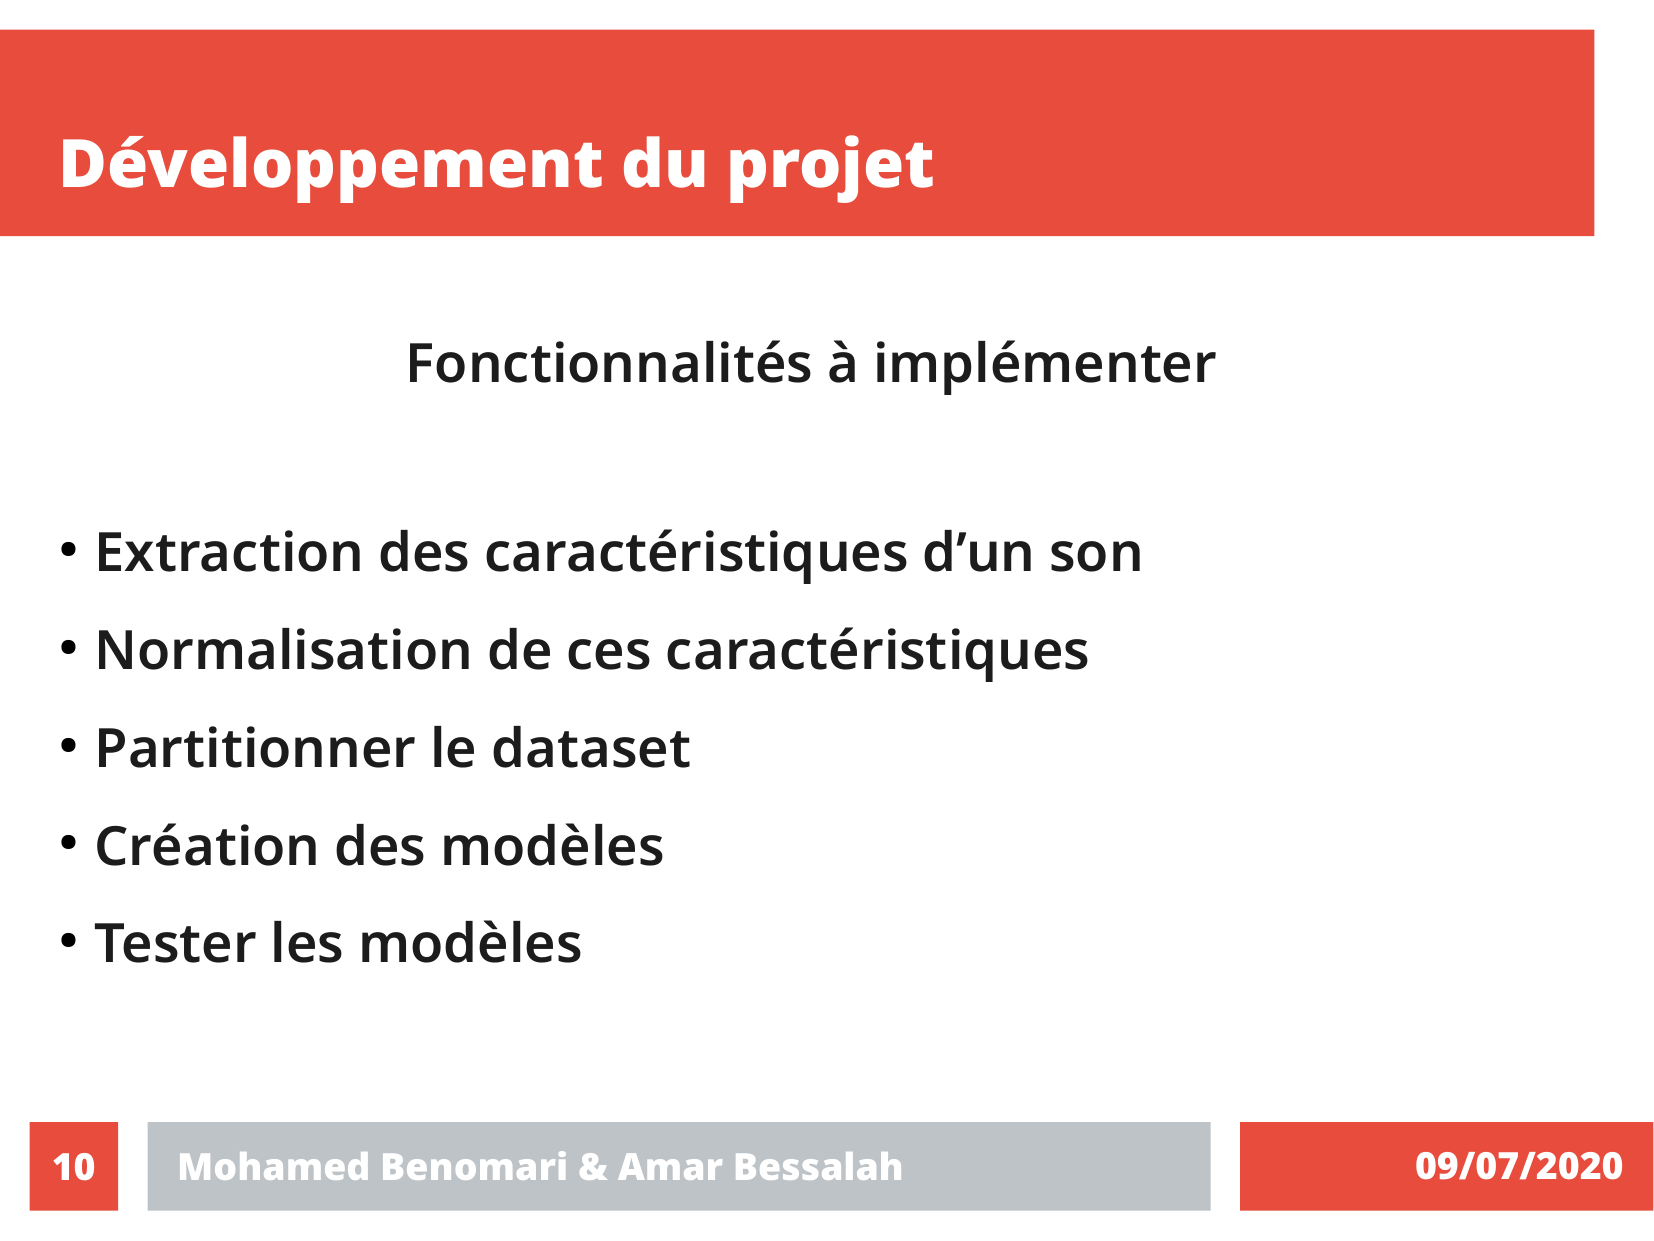

# Développement du projet
Fonctionnalités à implémenter
Extraction des caractéristiques d’un son
Normalisation de ces caractéristiques
Partitionner le dataset
Création des modèles
Tester les modèles
10
Mohamed Benomari & Amar Bessalah
09/07/2020